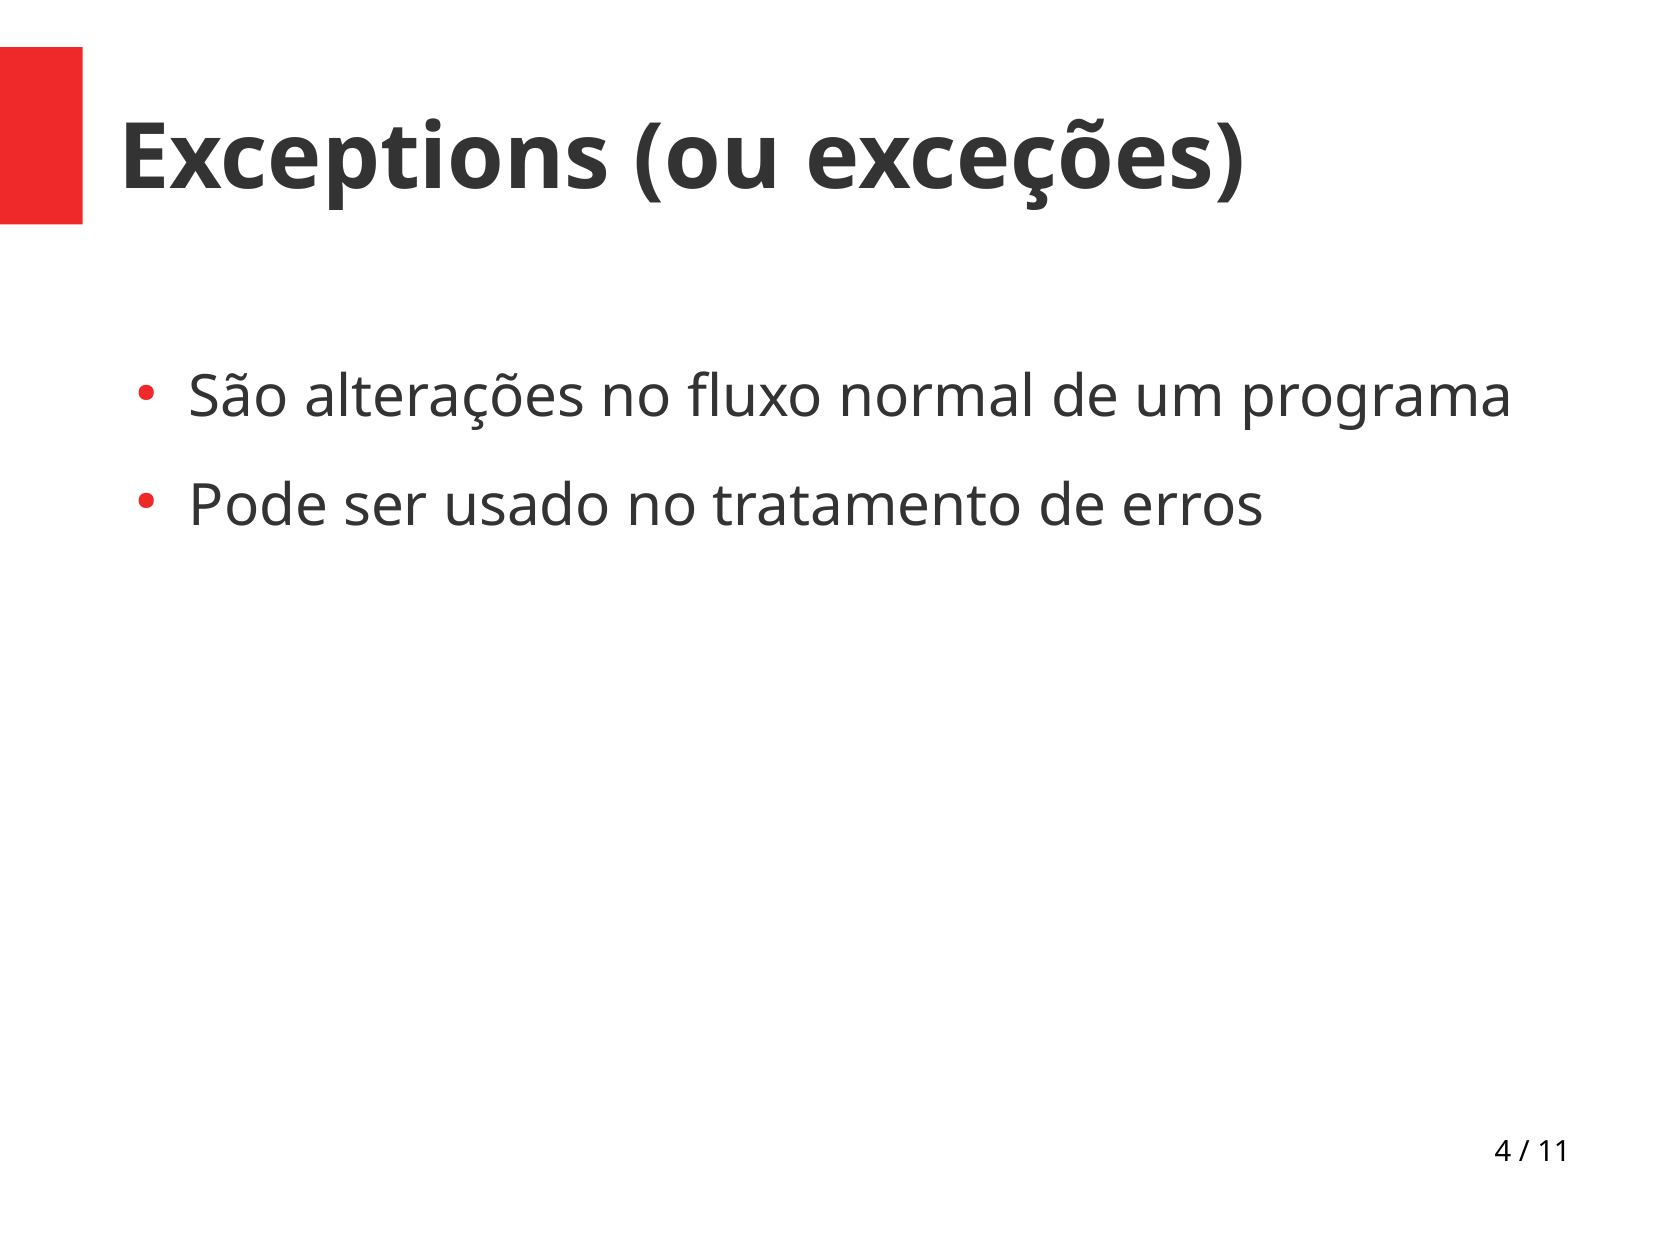

# Exceptions (ou exceções)
São alterações no fluxo normal de um programa
Pode ser usado no tratamento de erros
4